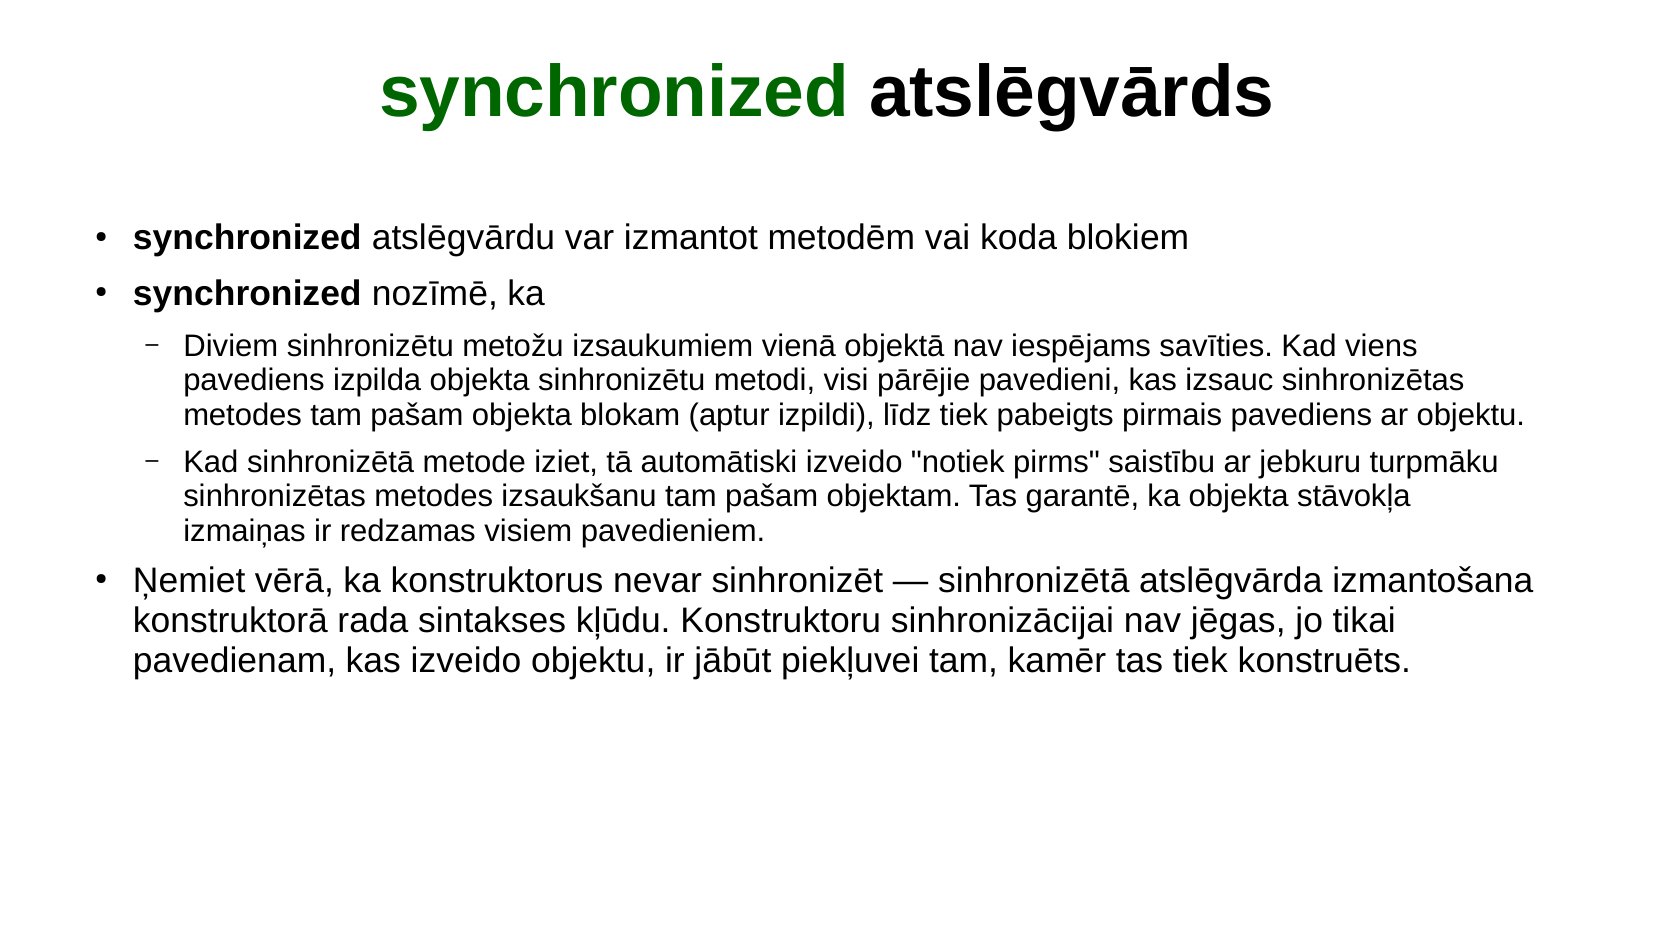

# synchronized atslēgvārds
synchronized atslēgvārdu var izmantot metodēm vai koda blokiem
synchronized nozīmē, ka
Diviem sinhronizētu metožu izsaukumiem vienā objektā nav iespējams savīties. Kad viens pavediens izpilda objekta sinhronizētu metodi, visi pārējie pavedieni, kas izsauc sinhronizētas metodes tam pašam objekta blokam (aptur izpildi), līdz tiek pabeigts pirmais pavediens ar objektu.
Kad sinhronizētā metode iziet, tā automātiski izveido "notiek pirms" saistību ar jebkuru turpmāku sinhronizētas metodes izsaukšanu tam pašam objektam. Tas garantē, ka objekta stāvokļa izmaiņas ir redzamas visiem pavedieniem.
Ņemiet vērā, ka konstruktorus nevar sinhronizēt — sinhronizētā atslēgvārda izmantošana konstruktorā rada sintakses kļūdu. Konstruktoru sinhronizācijai nav jēgas, jo tikai pavedienam, kas izveido objektu, ir jābūt piekļuvei tam, kamēr tas tiek konstruēts.